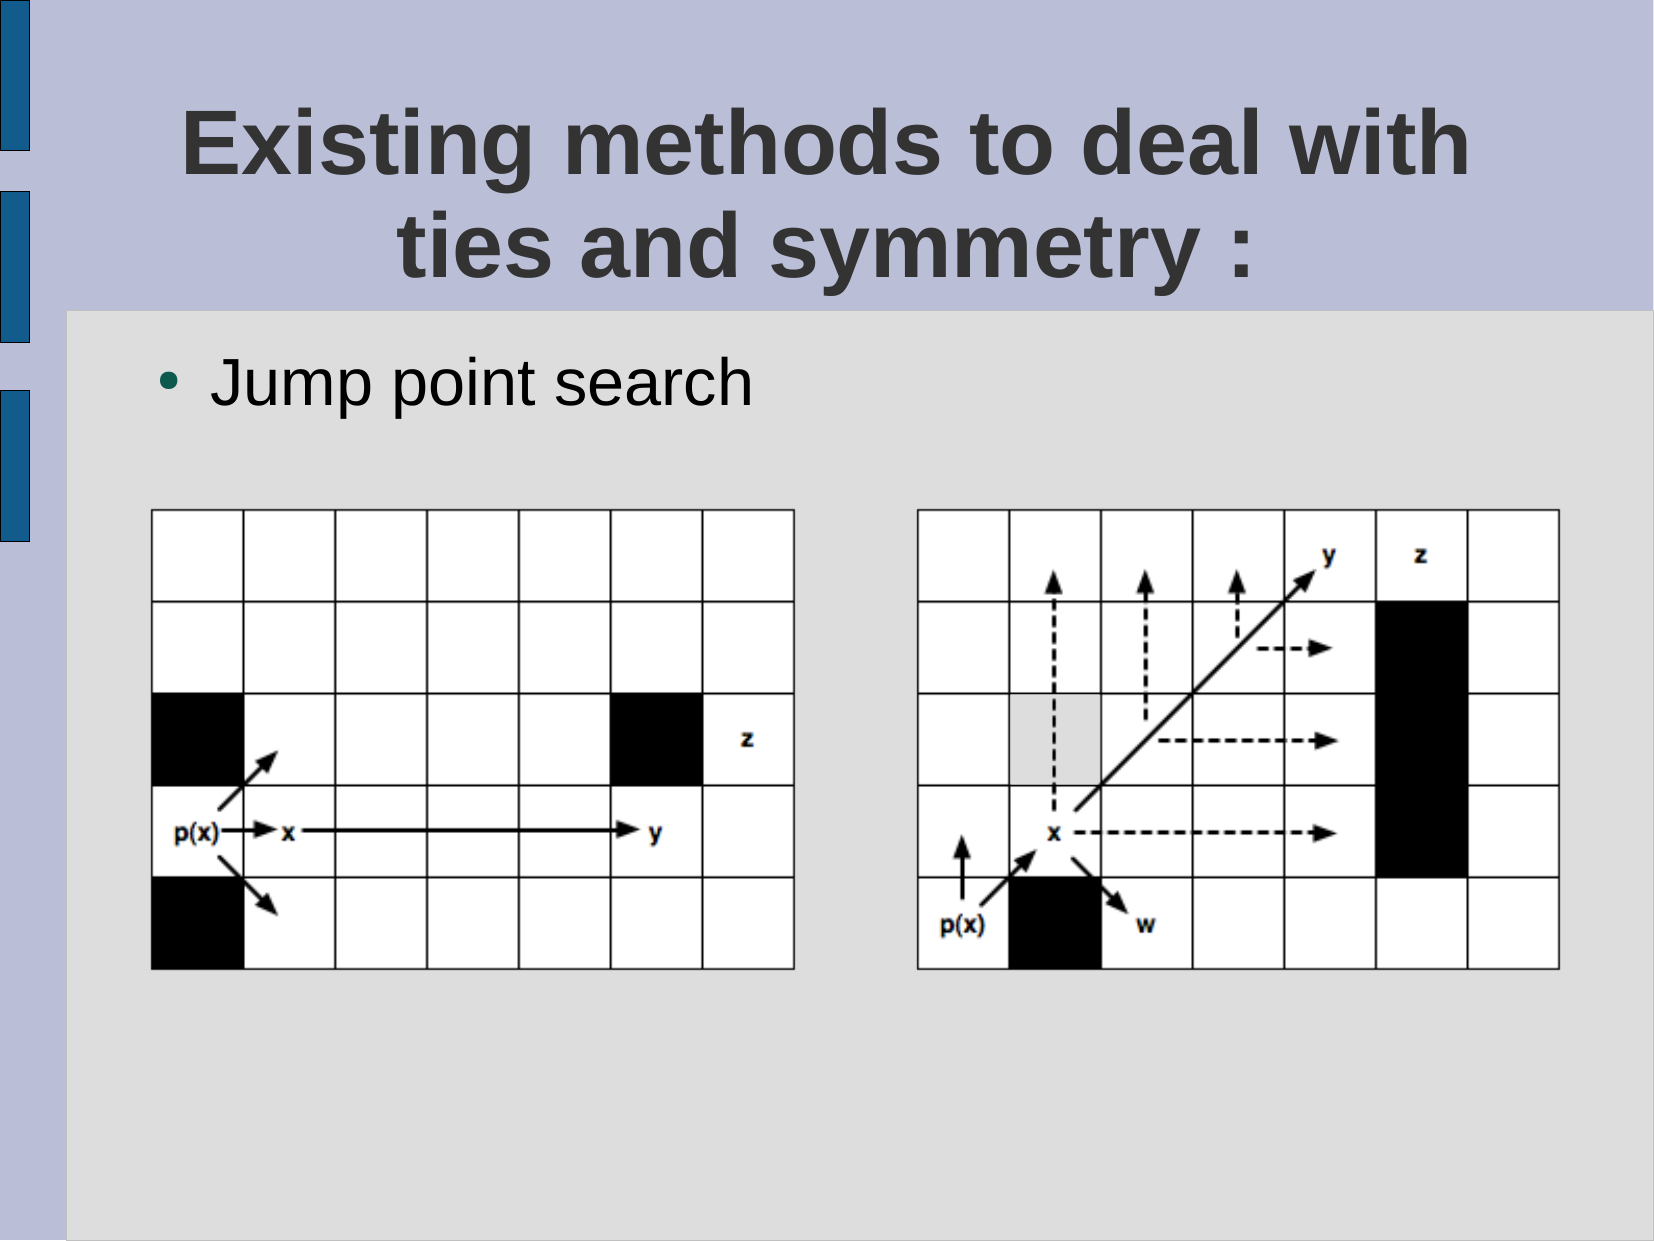

# Existing methods to deal with ties and symmetry :
Jump point search